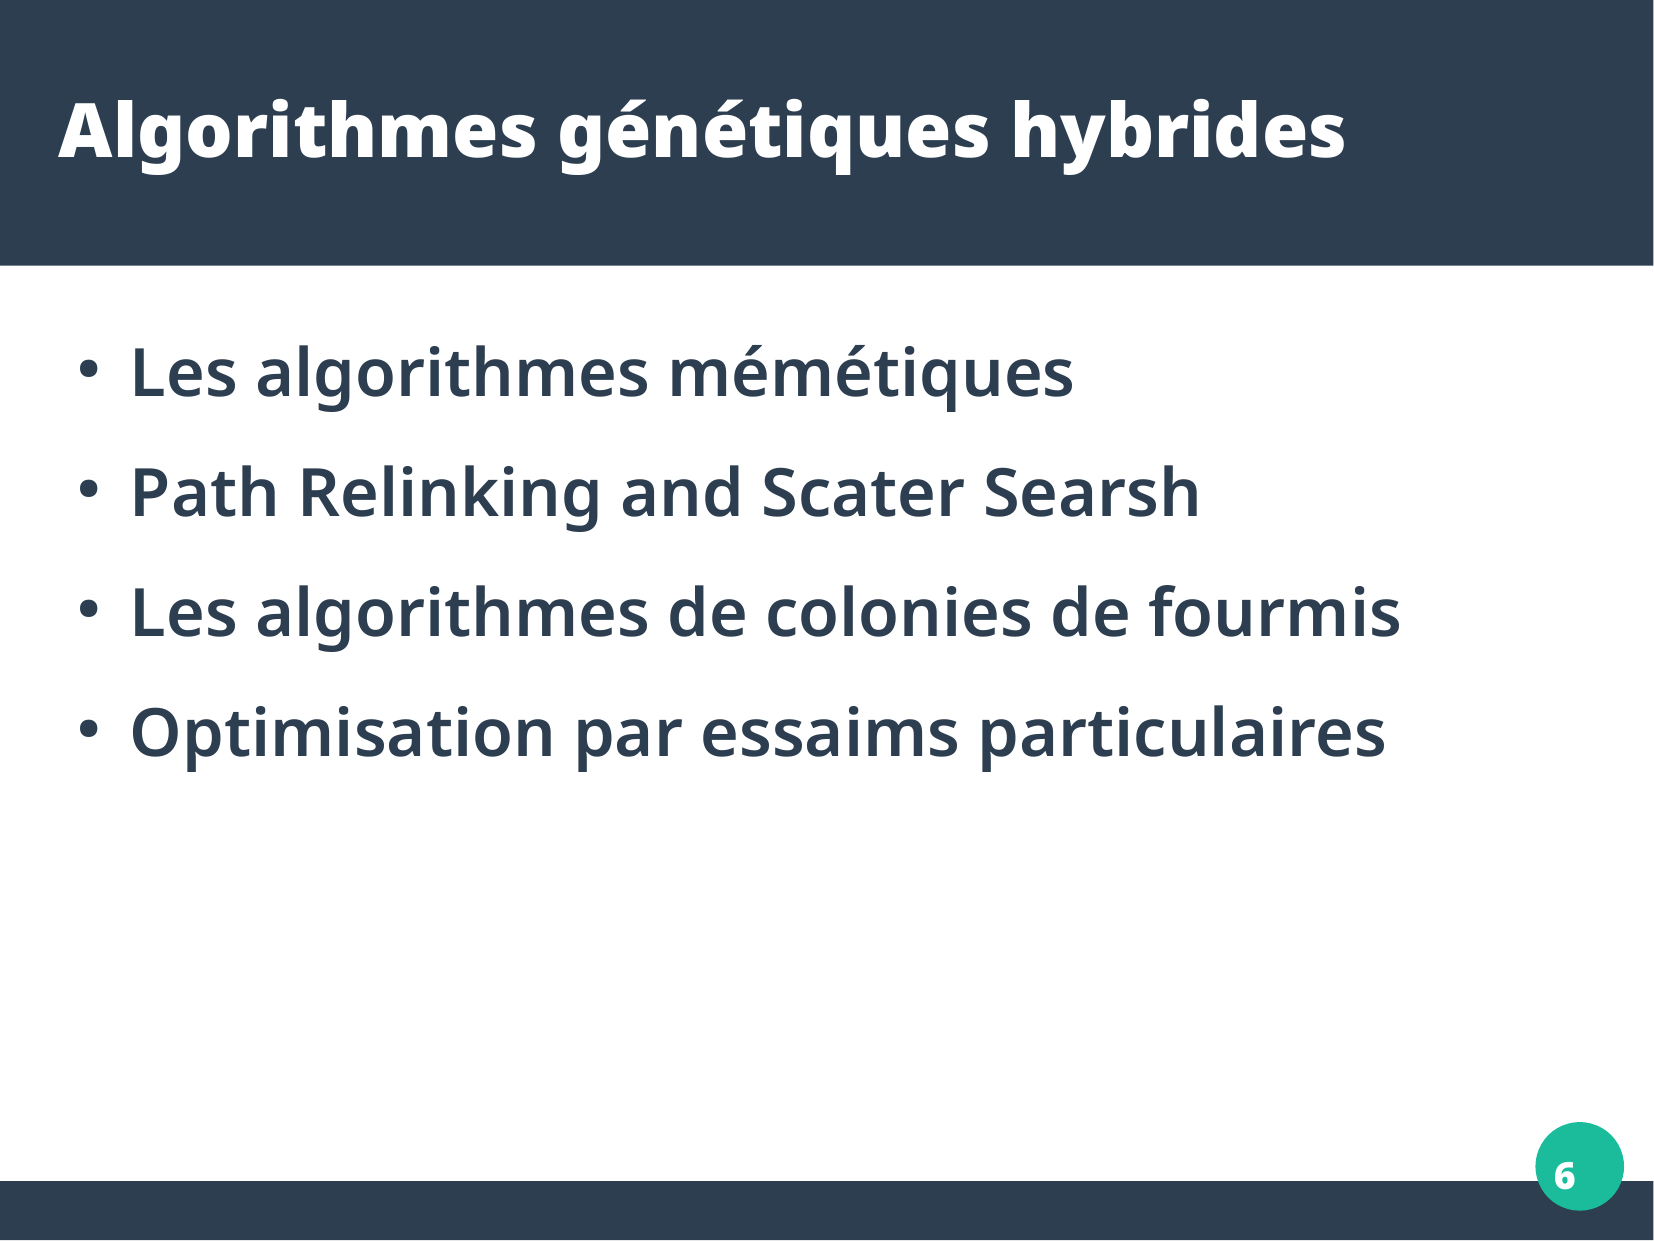

# Algorithmes génétiques hybrides
Les algorithmes mémétiques
Path Relinking and Scater Searsh
Les algorithmes de colonies de fourmis
Optimisation par essaims particulaires
6